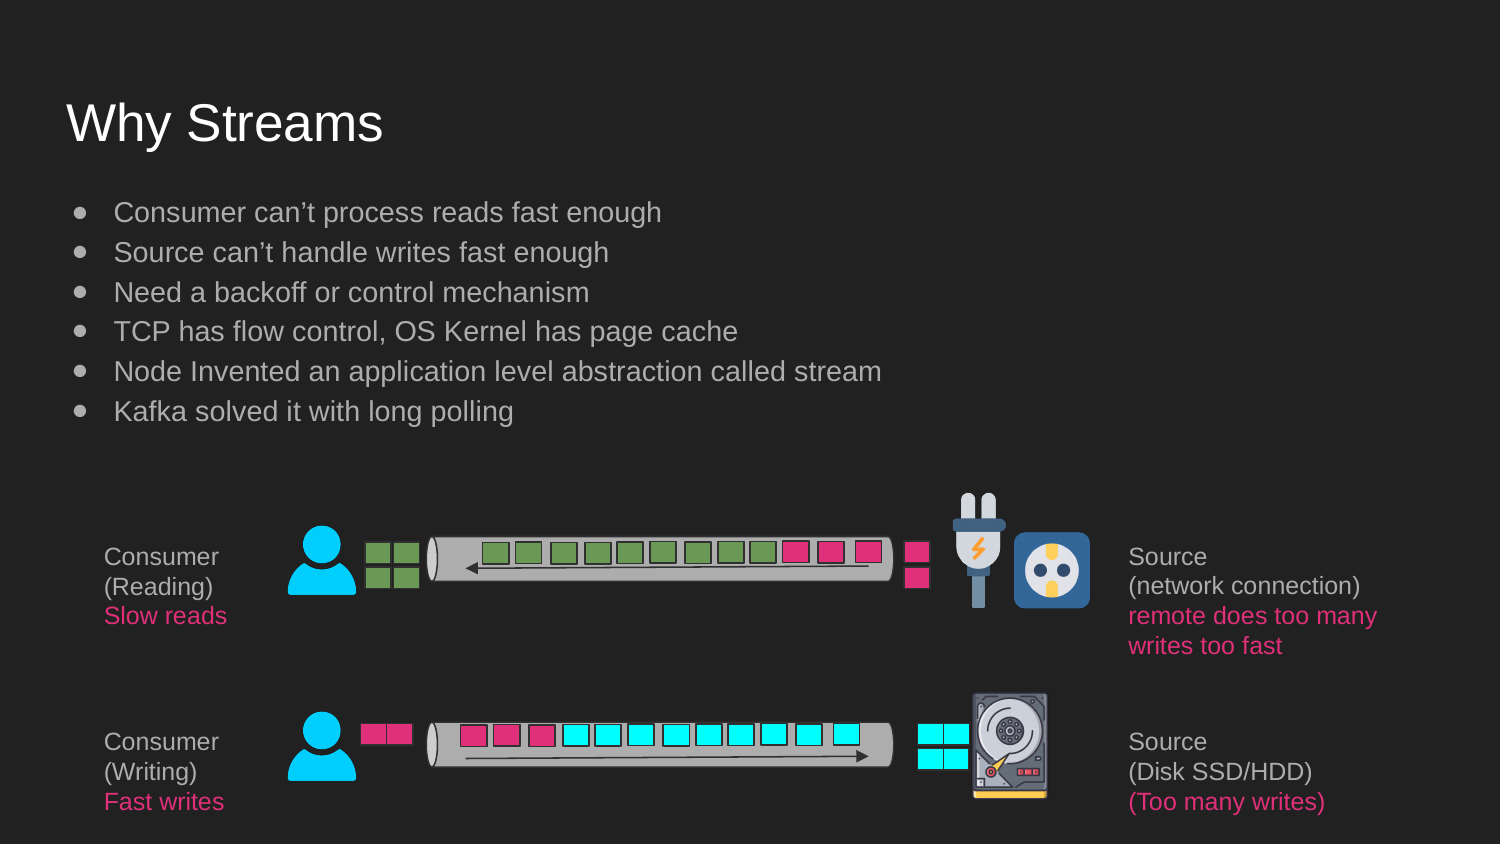

# Why Streams
Consumer can’t process reads fast enough
Source can’t handle writes fast enough
Need a backoff or control mechanism
TCP has flow control, OS Kernel has page cache
Node Invented an application level abstraction called stream
Kafka solved it with long polling
Consumer
(Reading)
Slow reads
Source
(network connection)
remote does too many writes too fast
Consumer
(Writing)
Fast writes
Source
(Disk SSD/HDD)
(Too many writes)